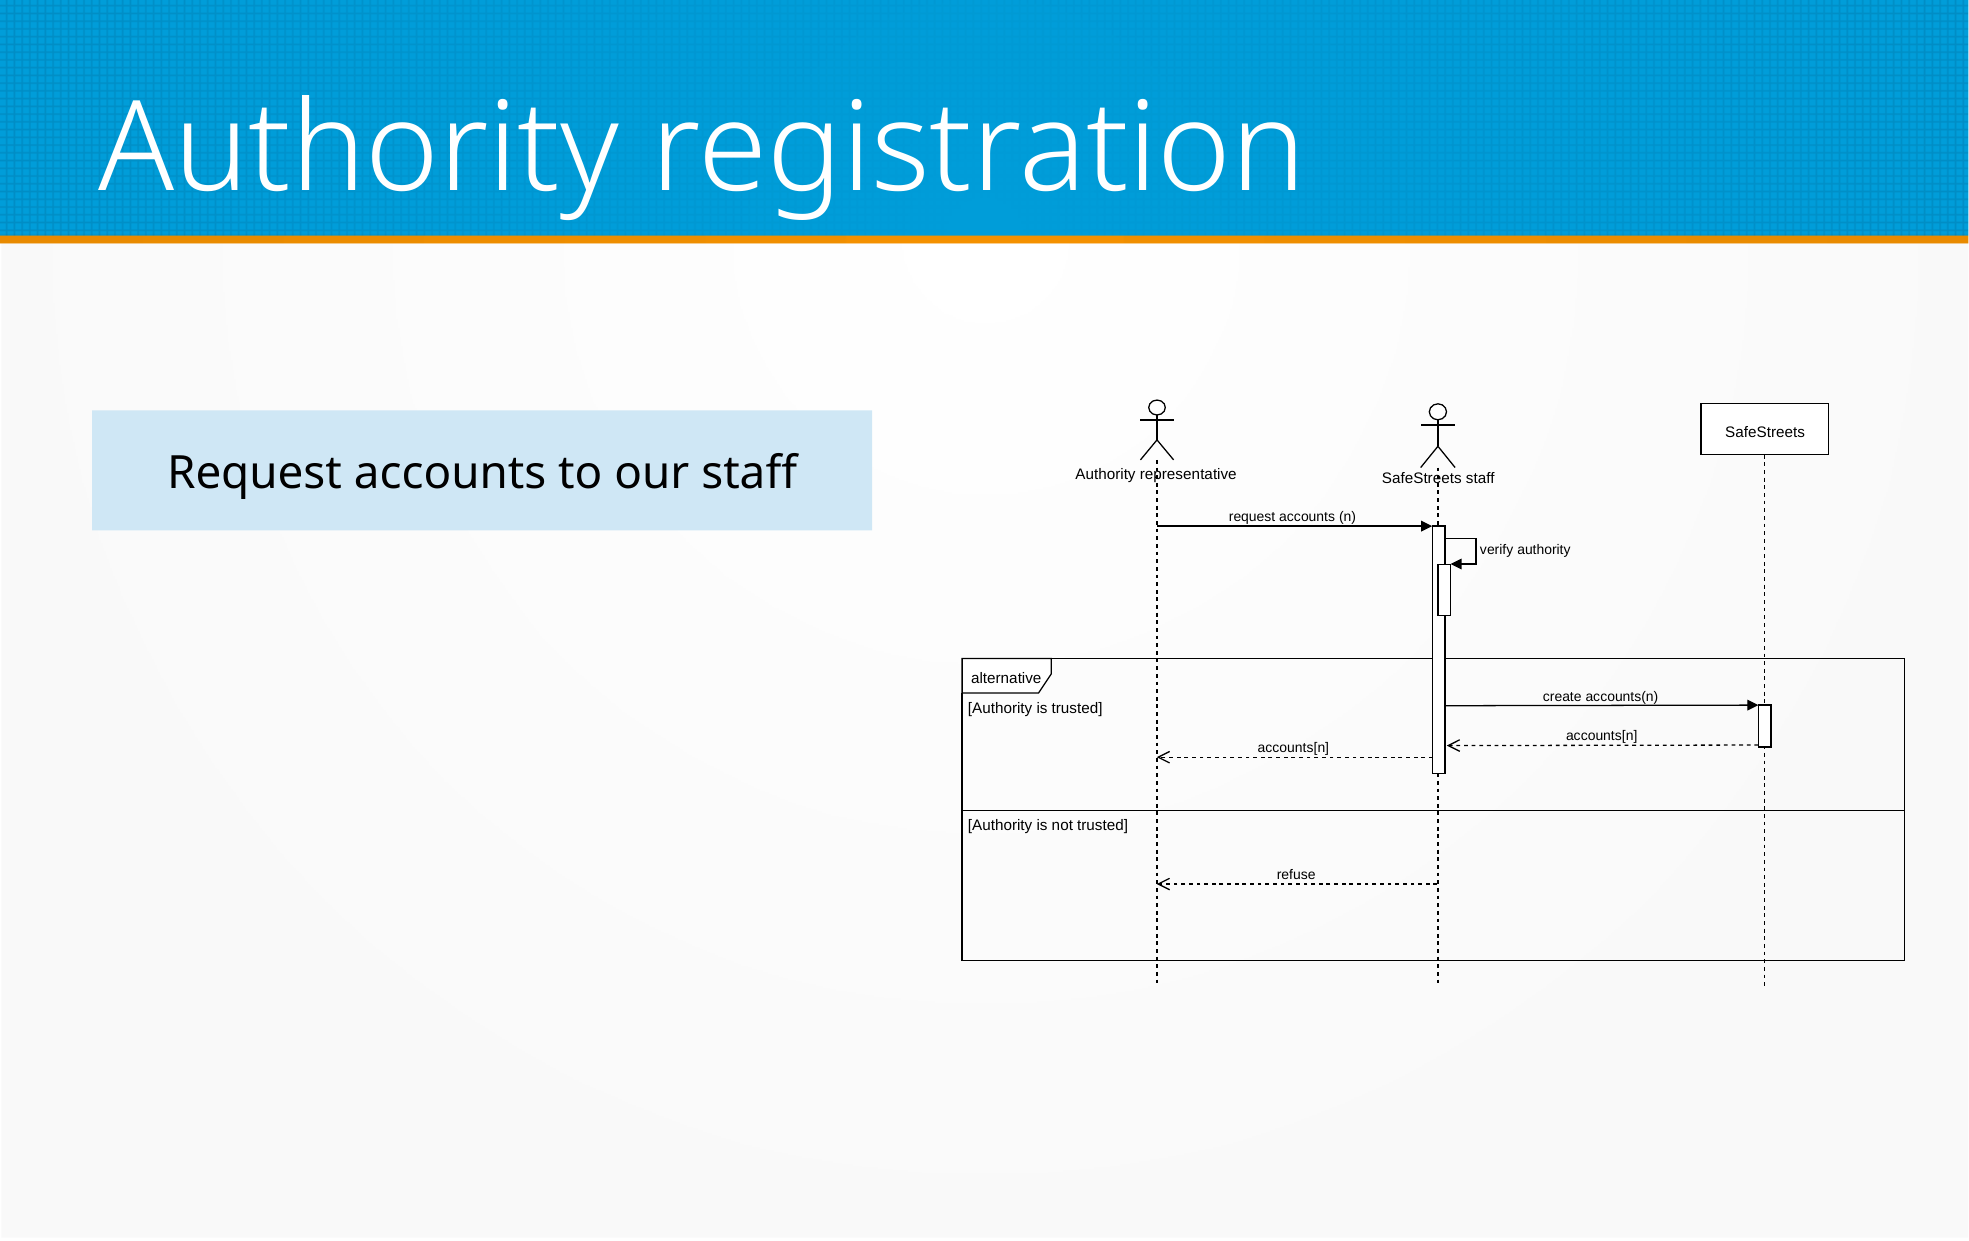

# Authority registration
Request accounts to our staff